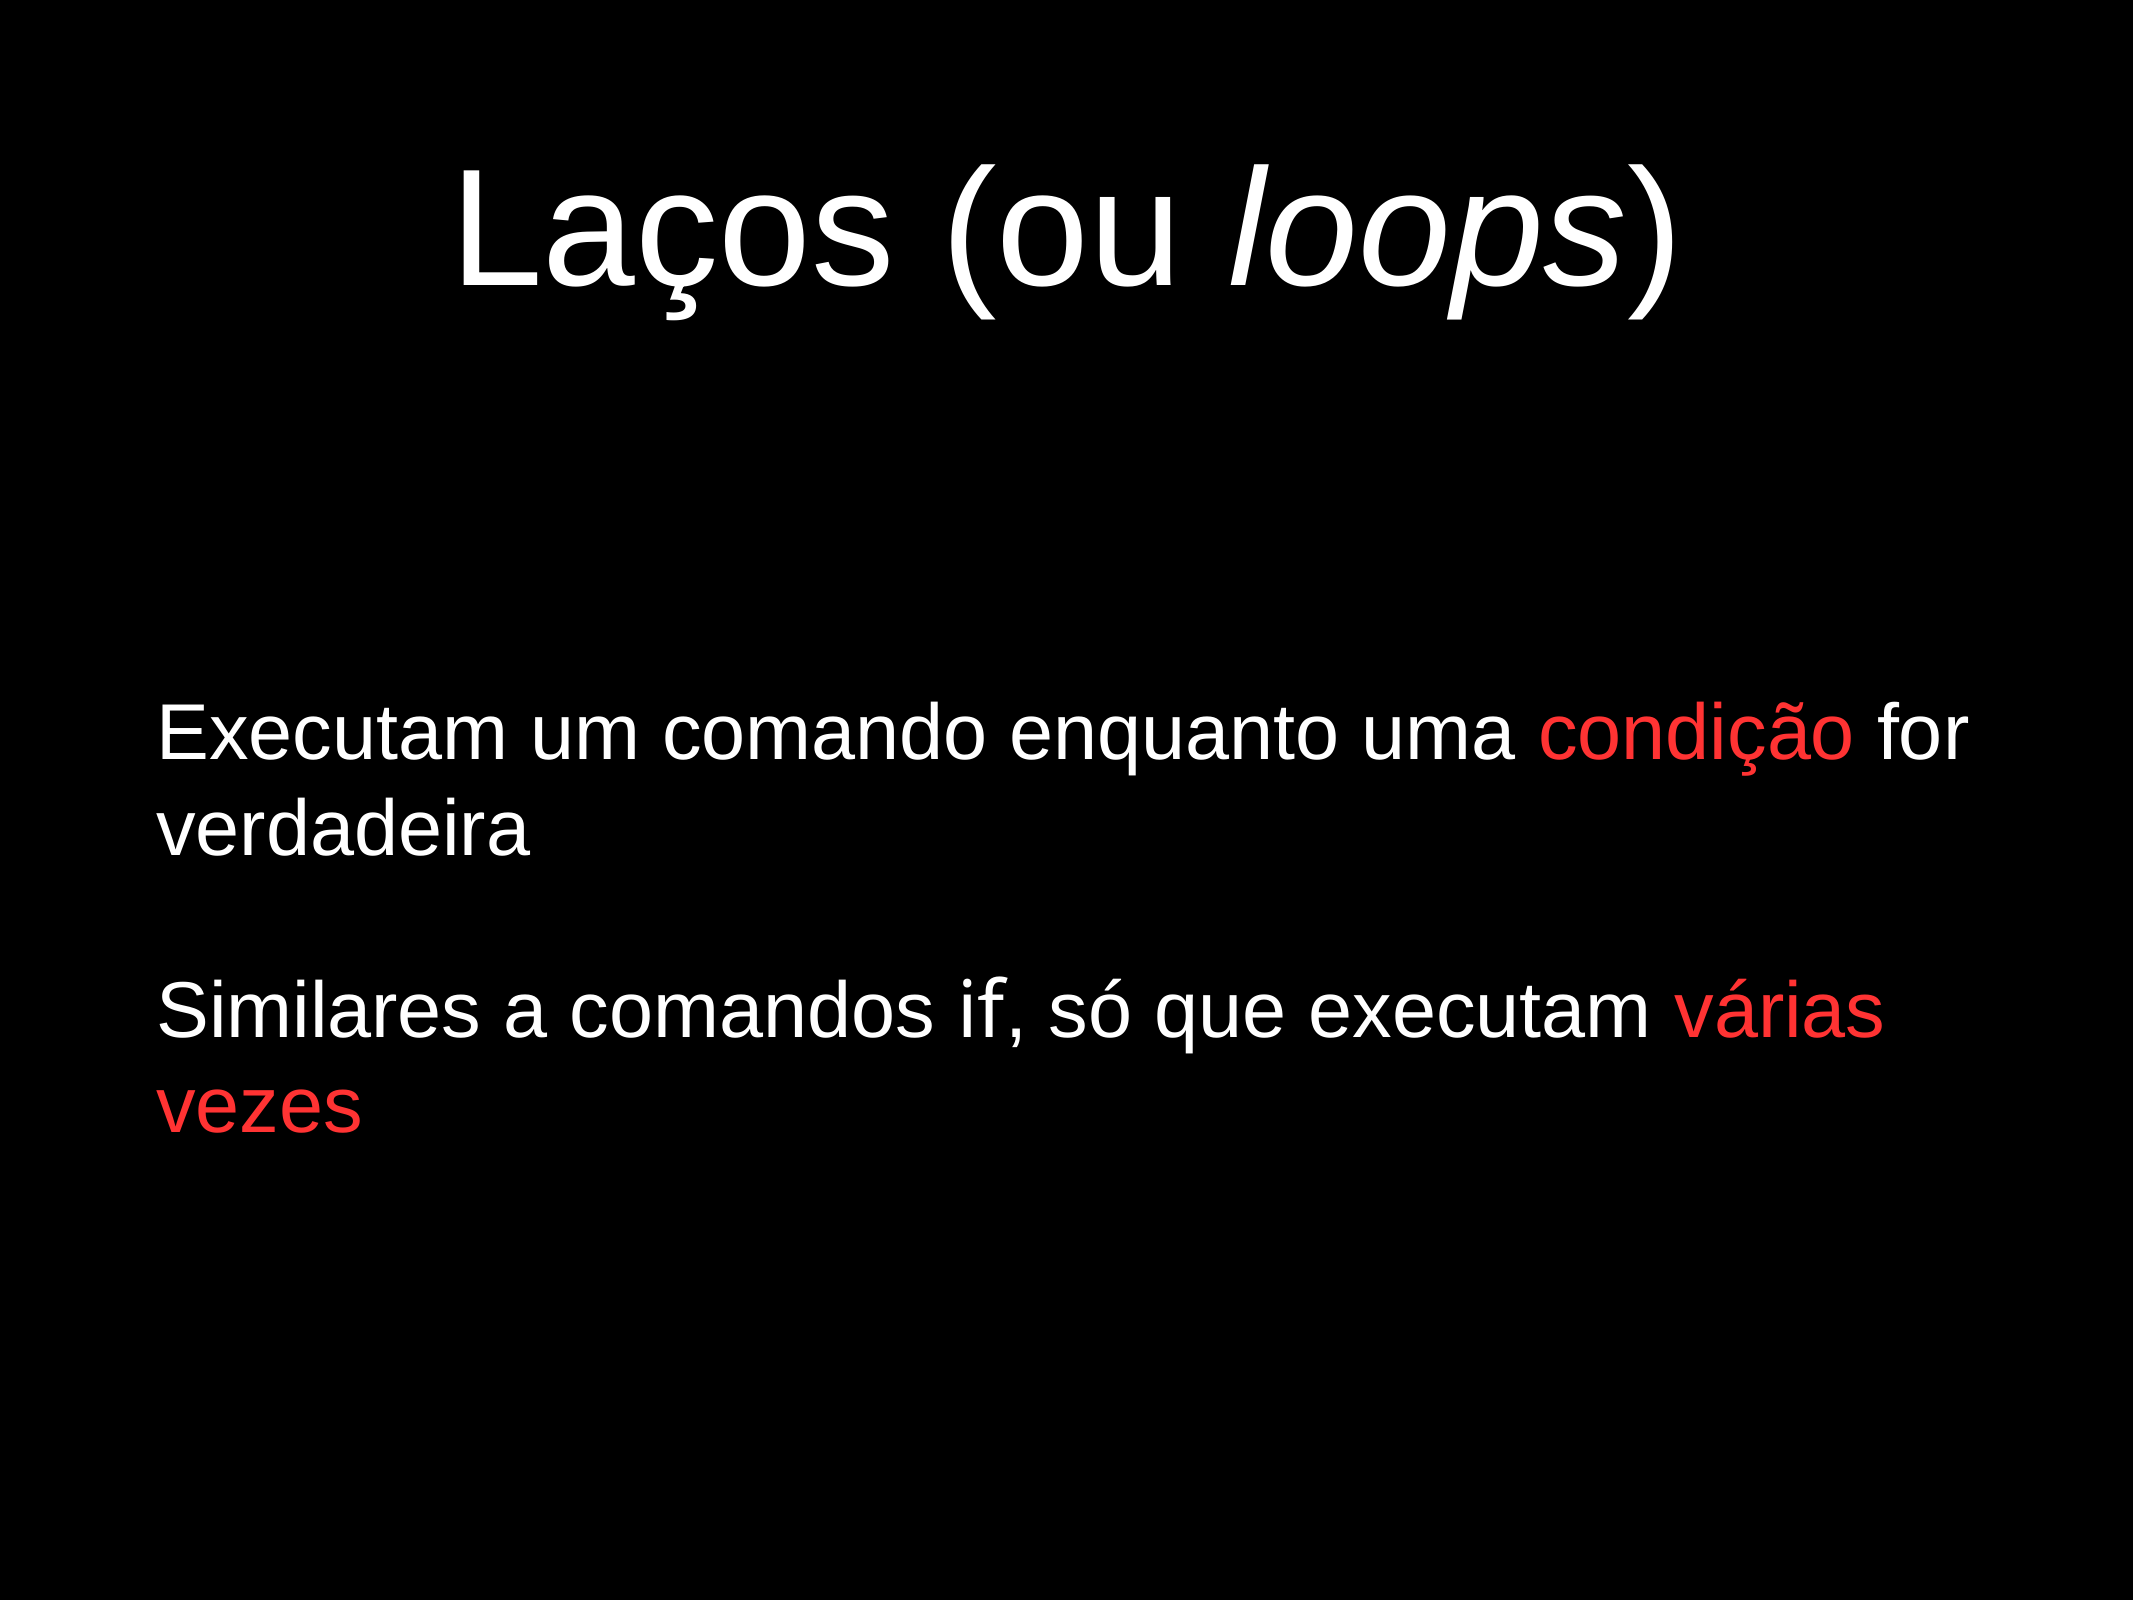

# Laços (ou loops)
Executam um comando enquanto uma condição for verdadeira
Similares a comandos if, só que executam várias vezes